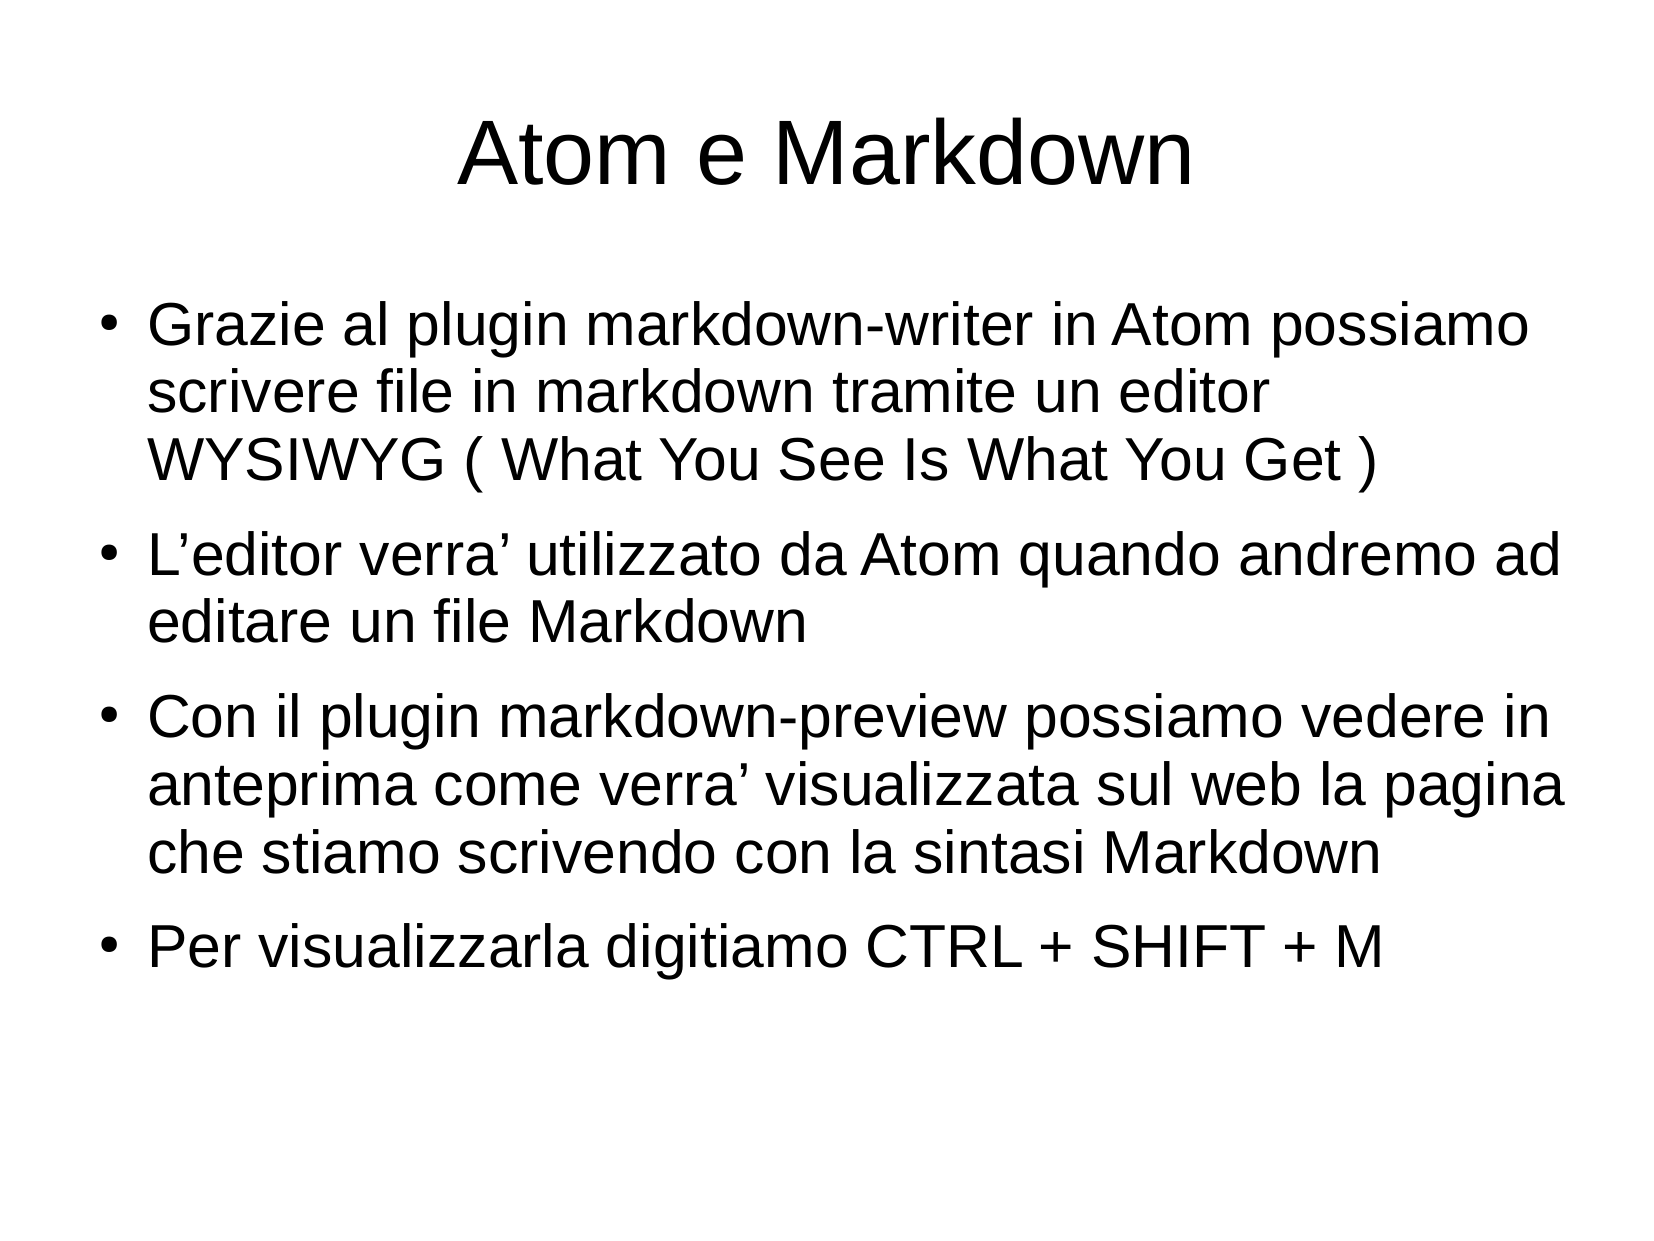

# Atom e Markdown
Grazie al plugin markdown-writer in Atom possiamo scrivere file in markdown tramite un editor WYSIWYG ( What You See Is What You Get )
L’editor verra’ utilizzato da Atom quando andremo ad editare un file Markdown
Con il plugin markdown-preview possiamo vedere in anteprima come verra’ visualizzata sul web la pagina che stiamo scrivendo con la sintasi Markdown
Per visualizzarla digitiamo CTRL + SHIFT + M